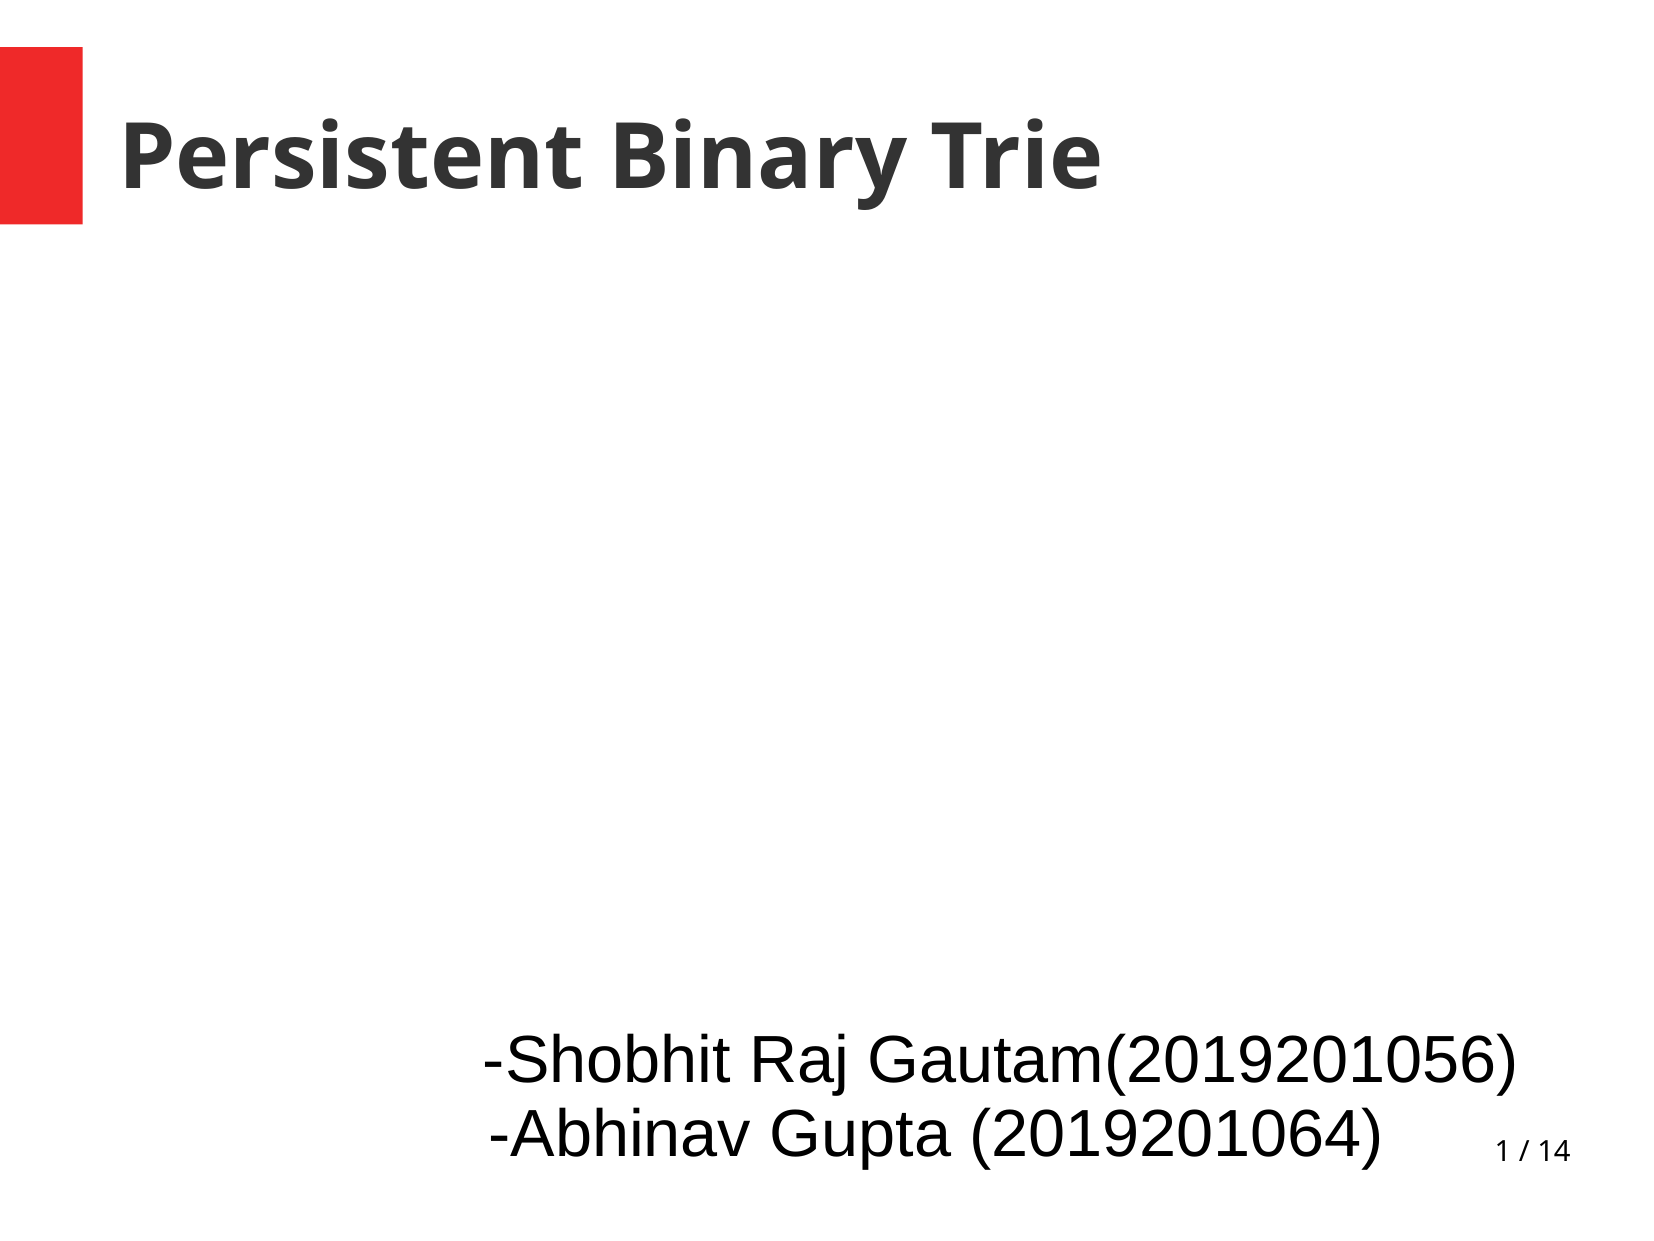

# Persistent Binary Trie
 -Shobhit Raj Gautam(2019201056)
 -Abhinav Gupta (2019201064)
1